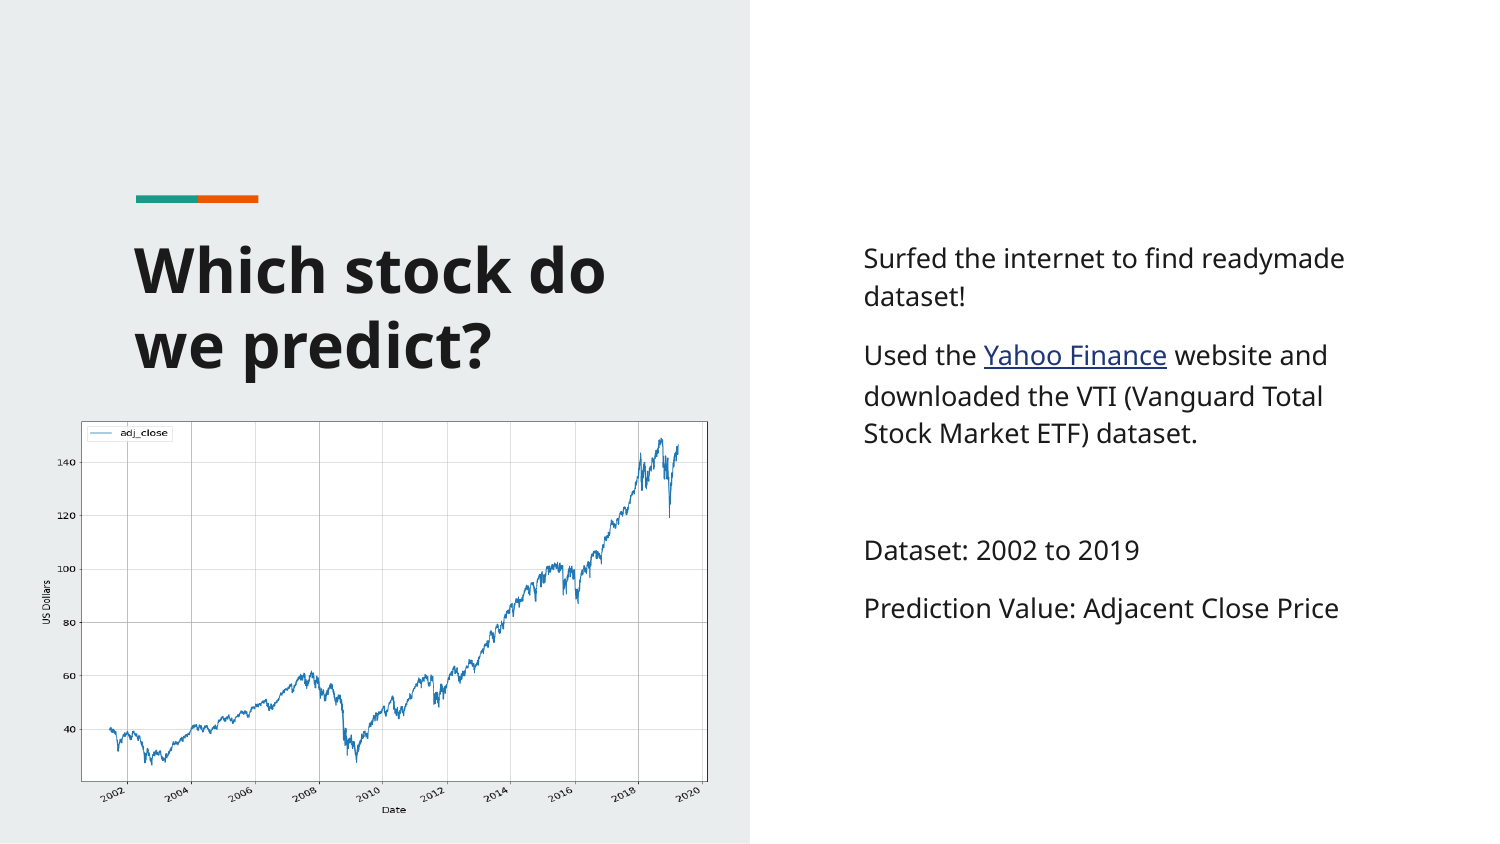

Which stock do we predict?
# 1
Surfed the internet to find readymade dataset!
Used the Yahoo Finance website and downloaded the VTI (Vanguard Total Stock Market ETF) dataset.
Dataset: 2002 to 2019
Prediction Value: Adjacent Close Price